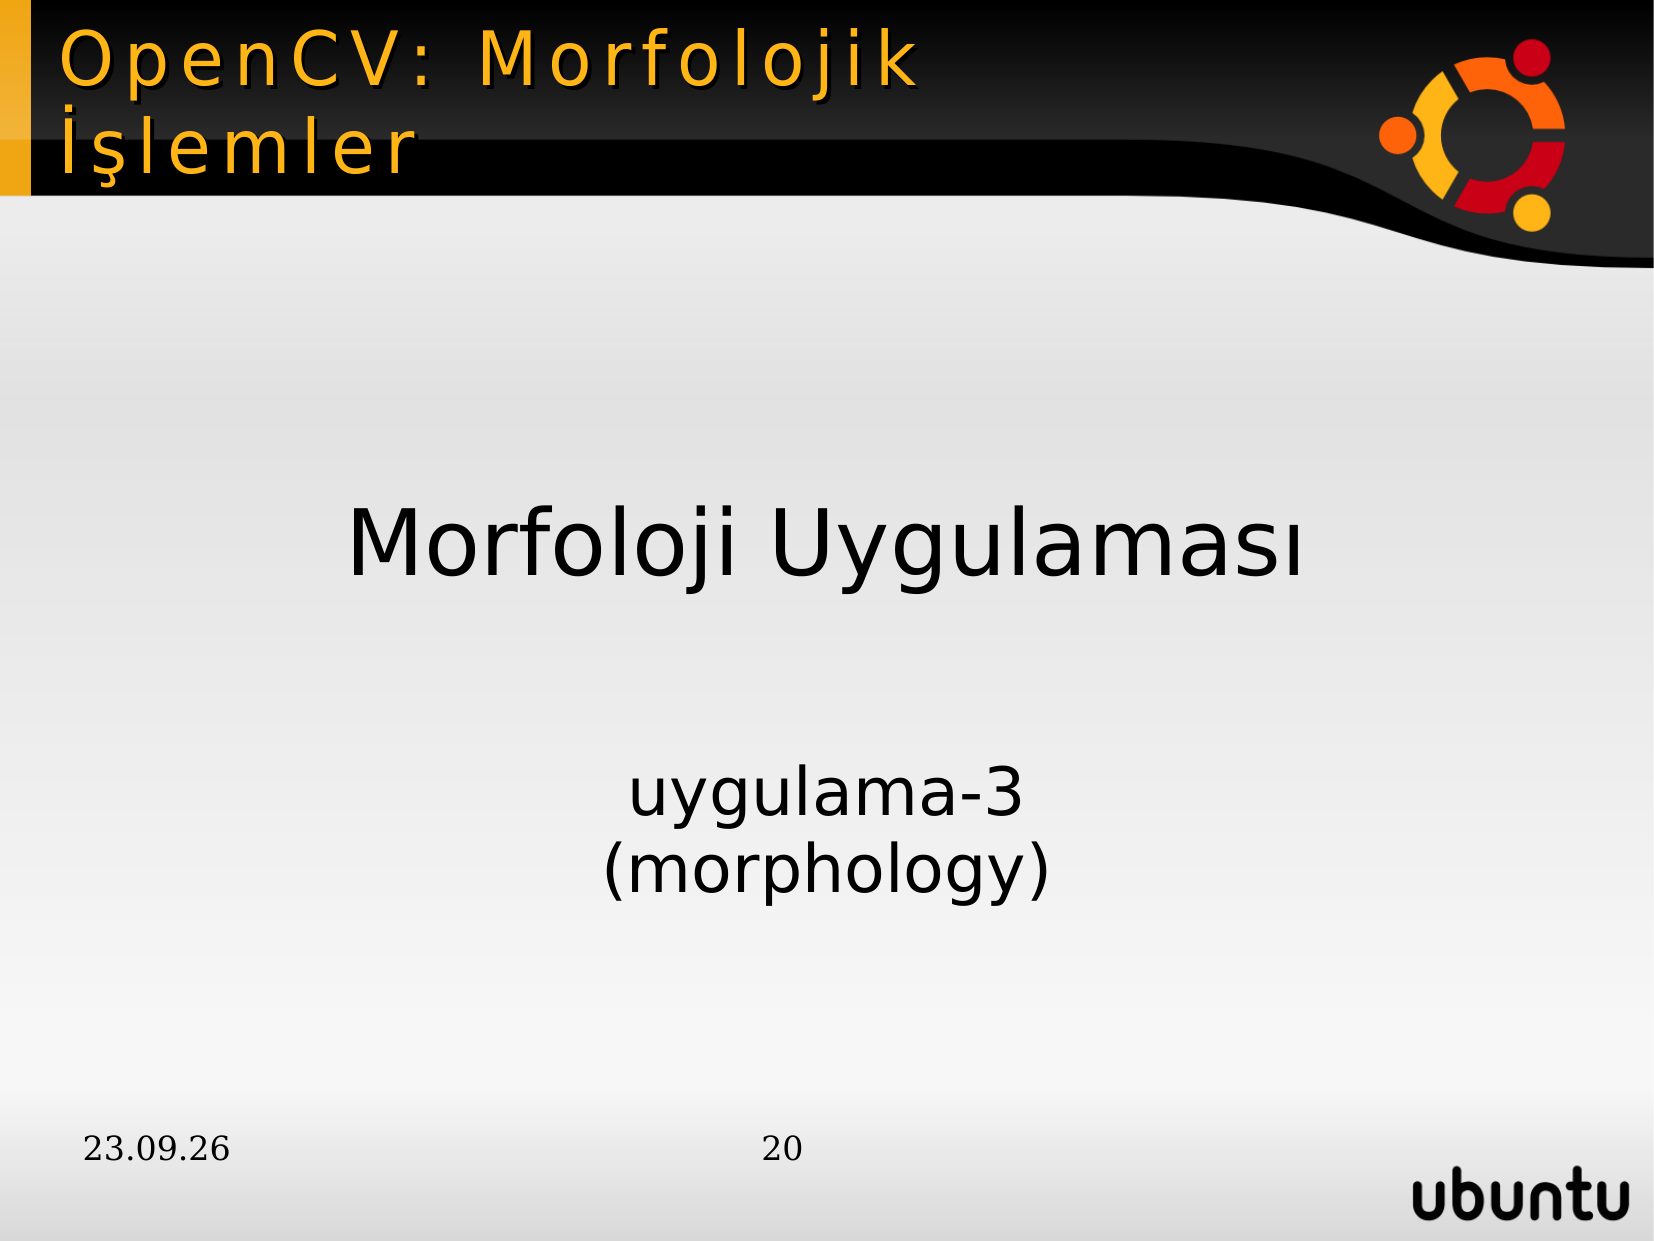

# OpenCV: Morfolojik İşlemler
Morfoloji Uygulaması
uygulama-3
(morphology)
20